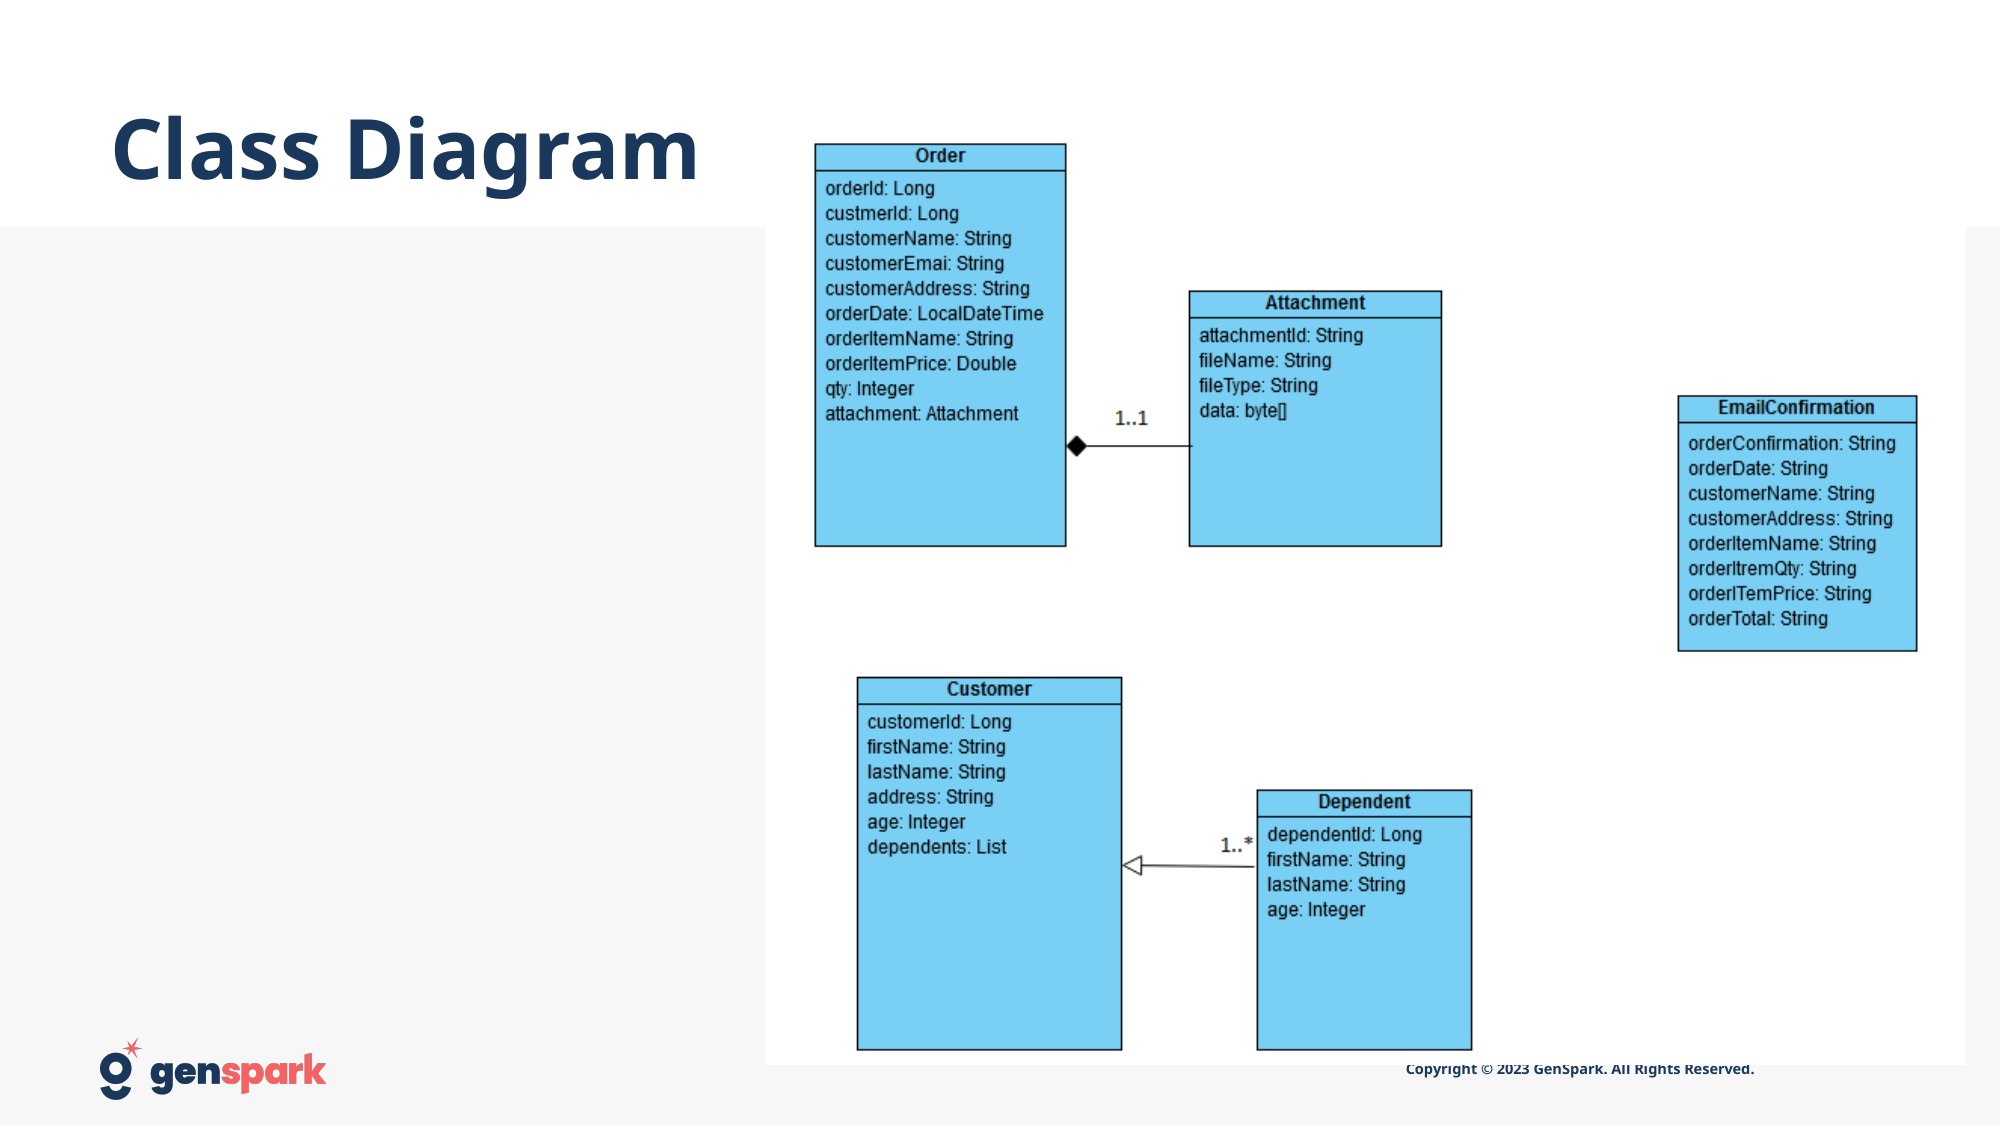

# Class Diagram
Copyright © 2023 GenSpark. All Rights Reserved.